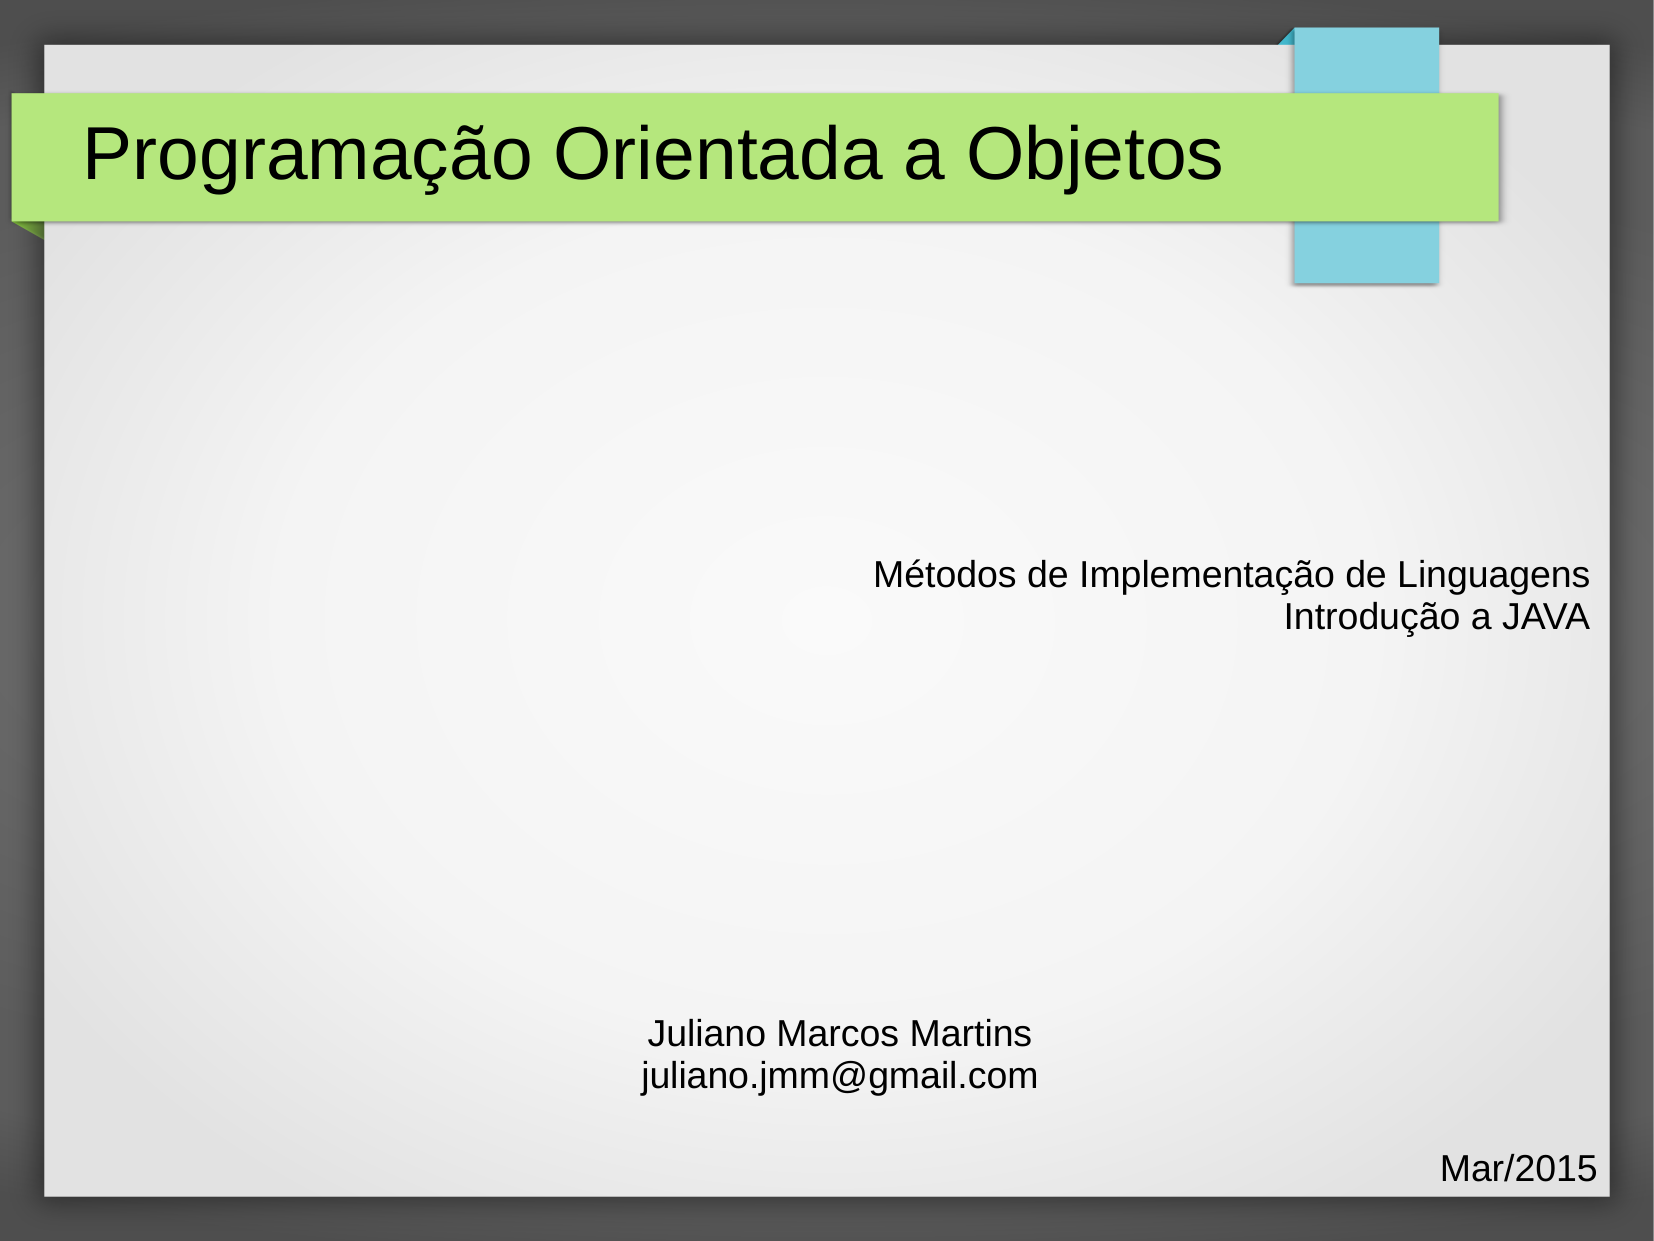

# Programação Orientada a Objetos
Métodos de Implementação de Linguagens
Introdução a JAVA
Juliano Marcos Martins
juliano.jmm@gmail.com
Mar/2015